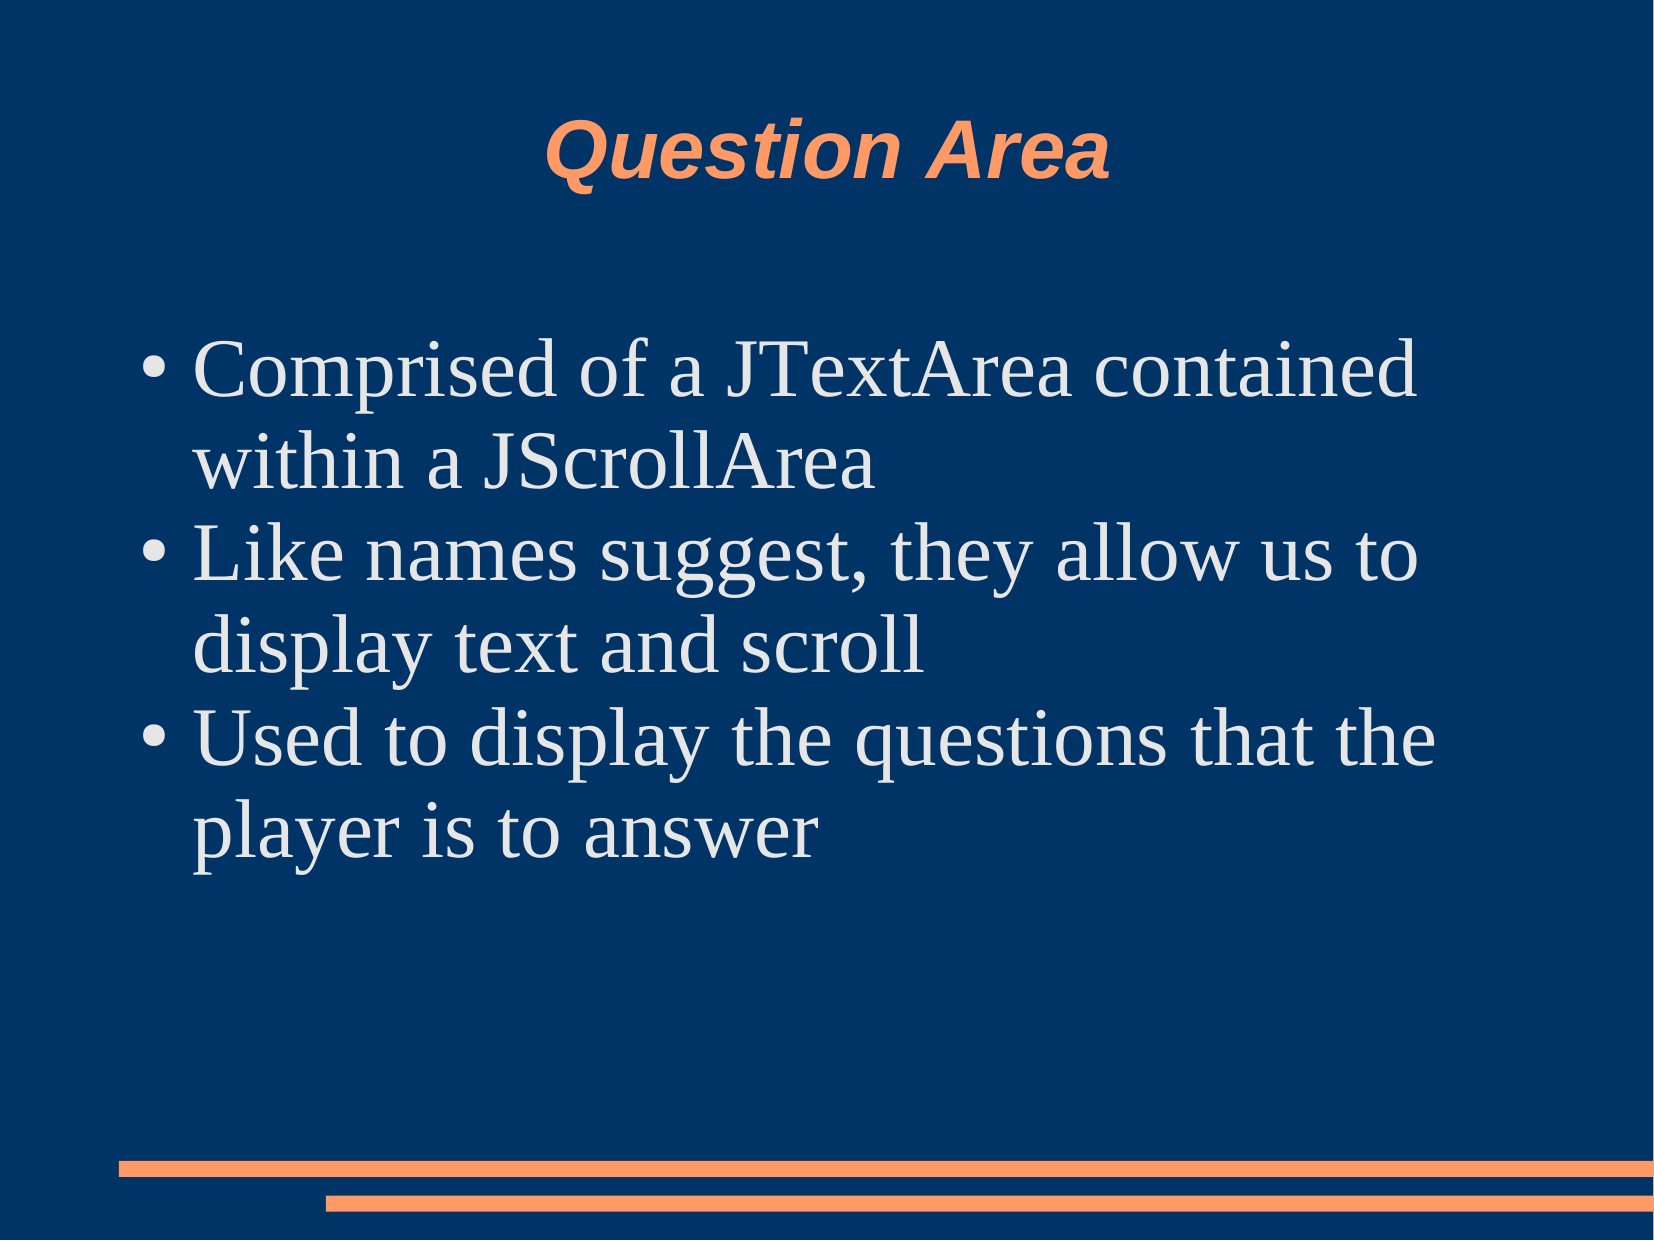

# Question Area
Comprised of a JTextArea contained within a JScrollArea
Like names suggest, they allow us to display text and scroll
Used to display the questions that the player is to answer